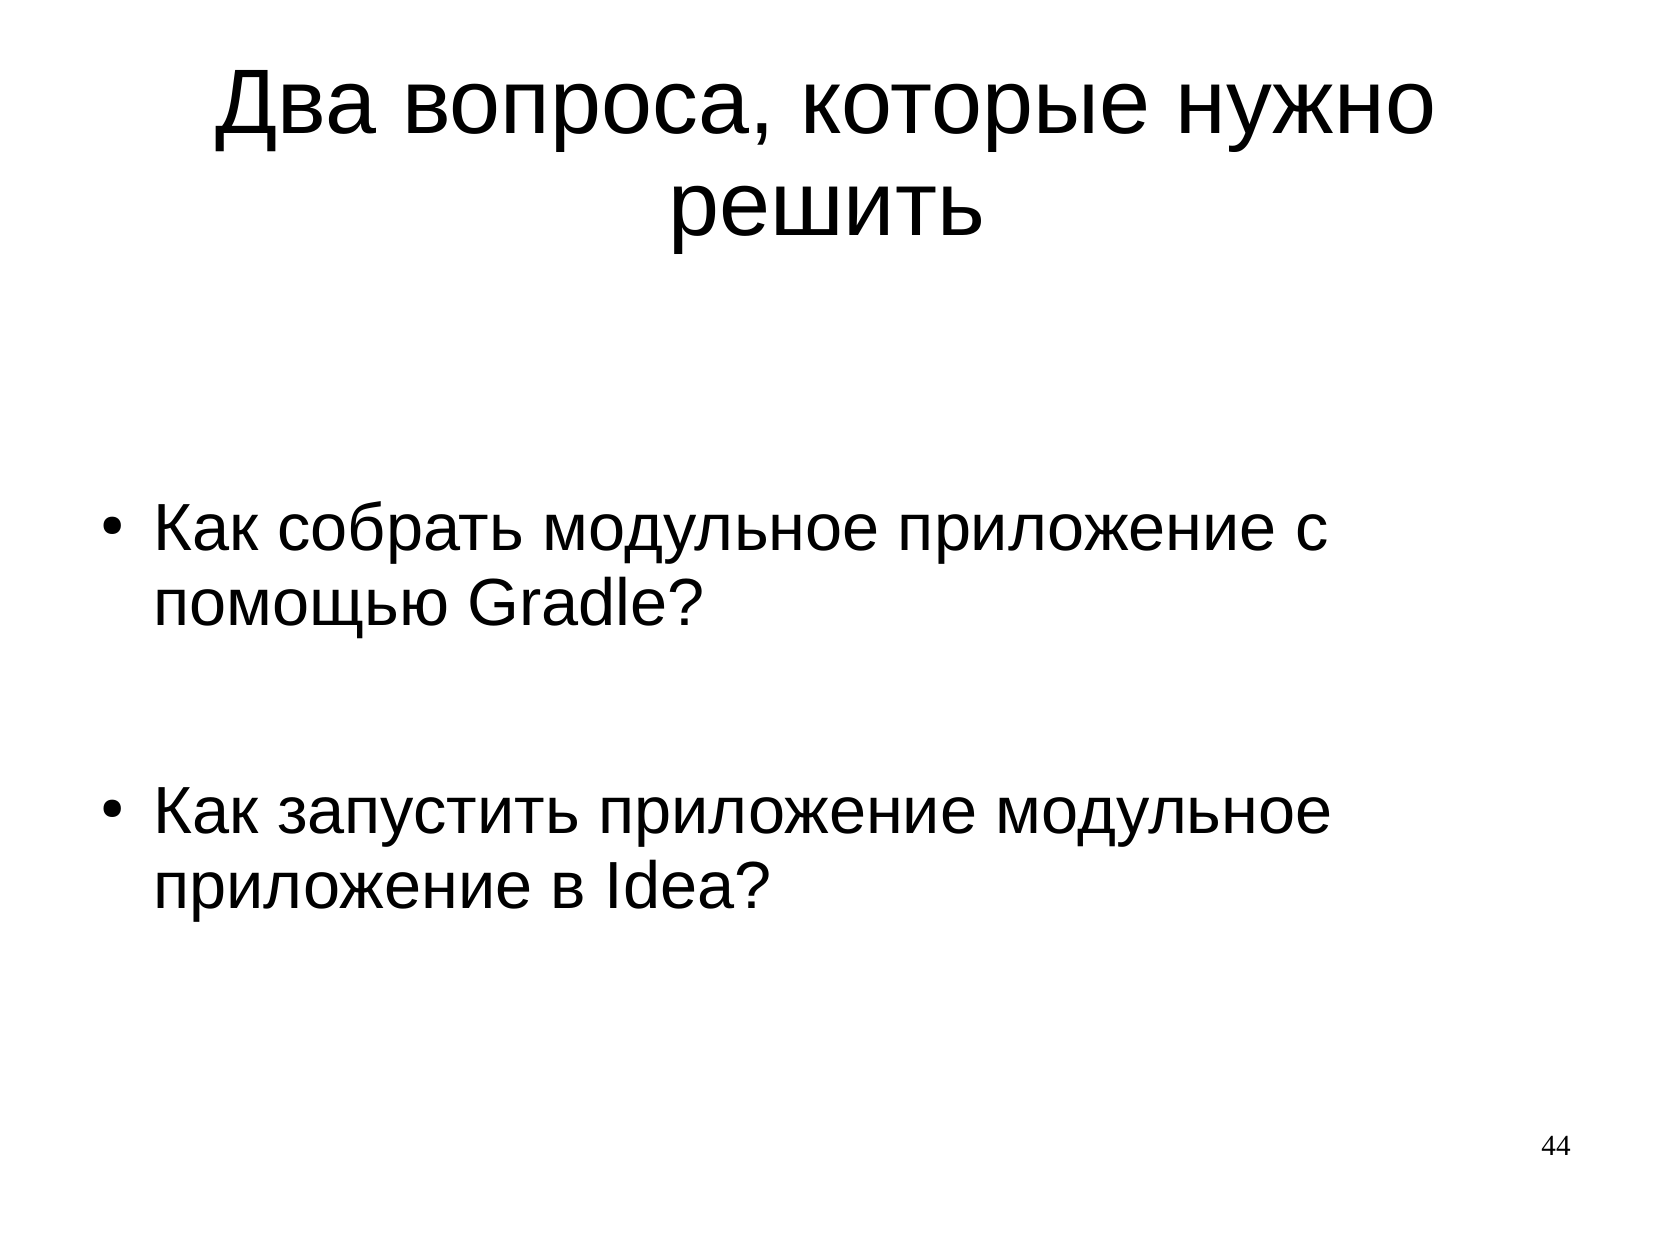

# Два вопроса, которые нужно решить
Как собрать модульное приложение с помощью Gradle?
Как запустить приложение модульное приложение в Idea?
44